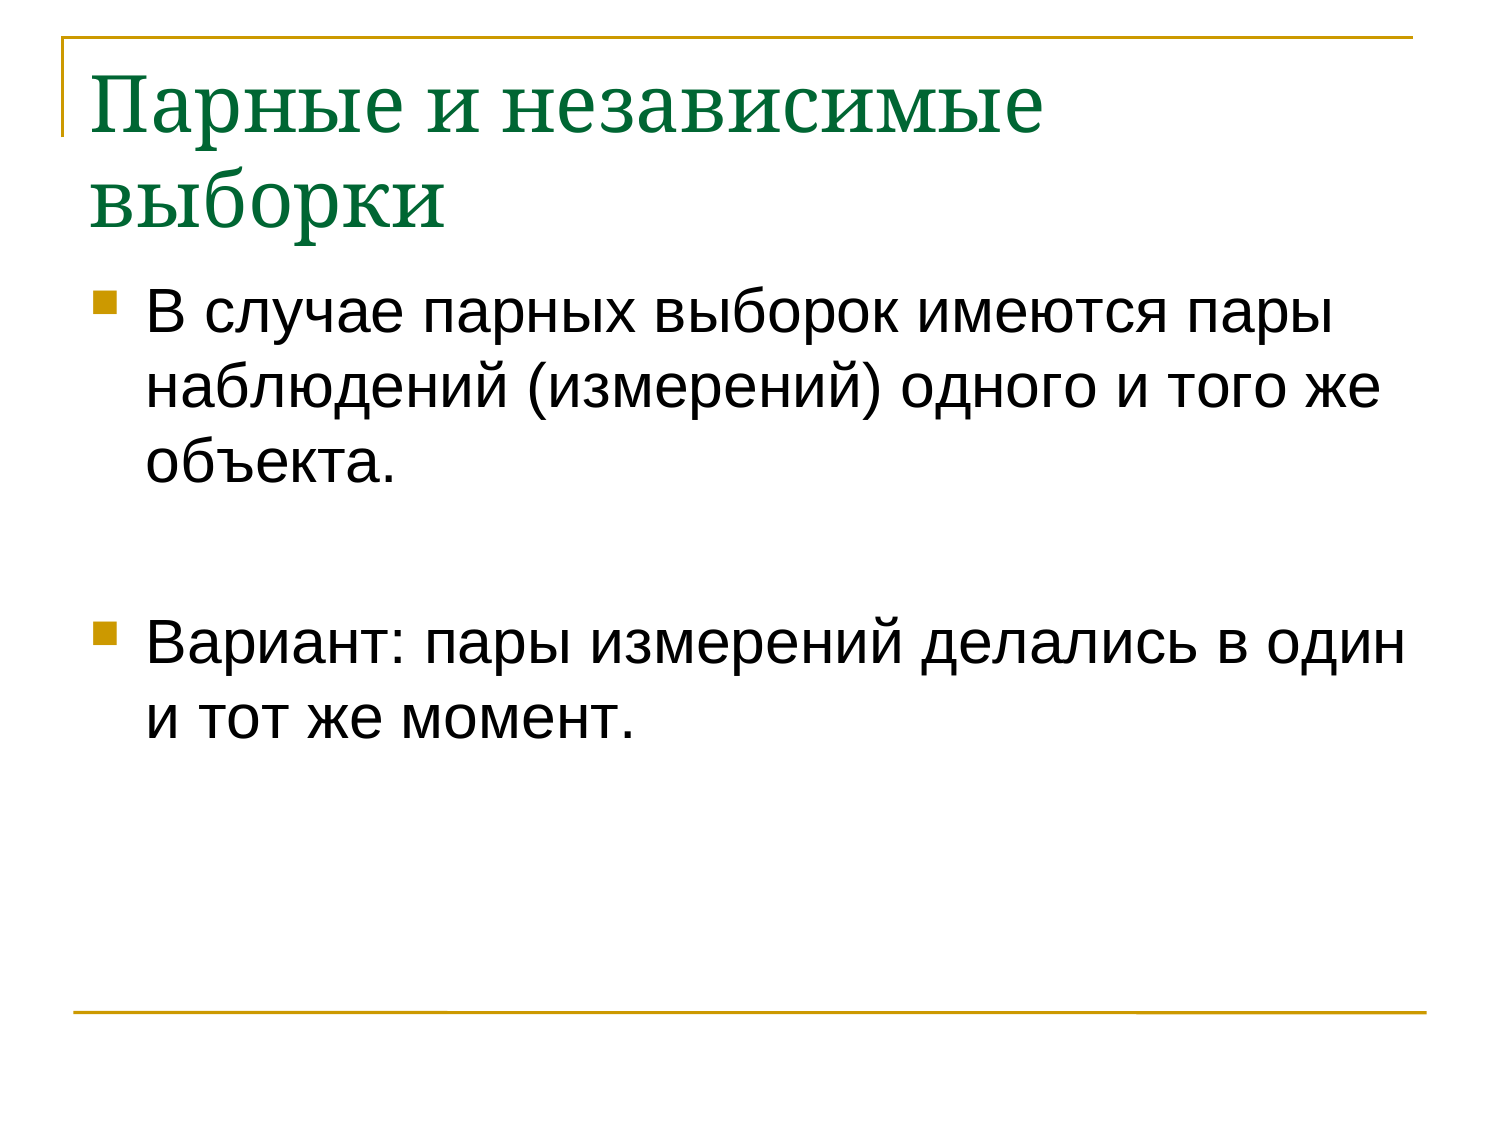

# Парные и независимые выборки
В случае парных выборок имеются пары наблюдений (измерений) одного и того же объекта.
Вариант: пары измерений делались в один и тот же момент.